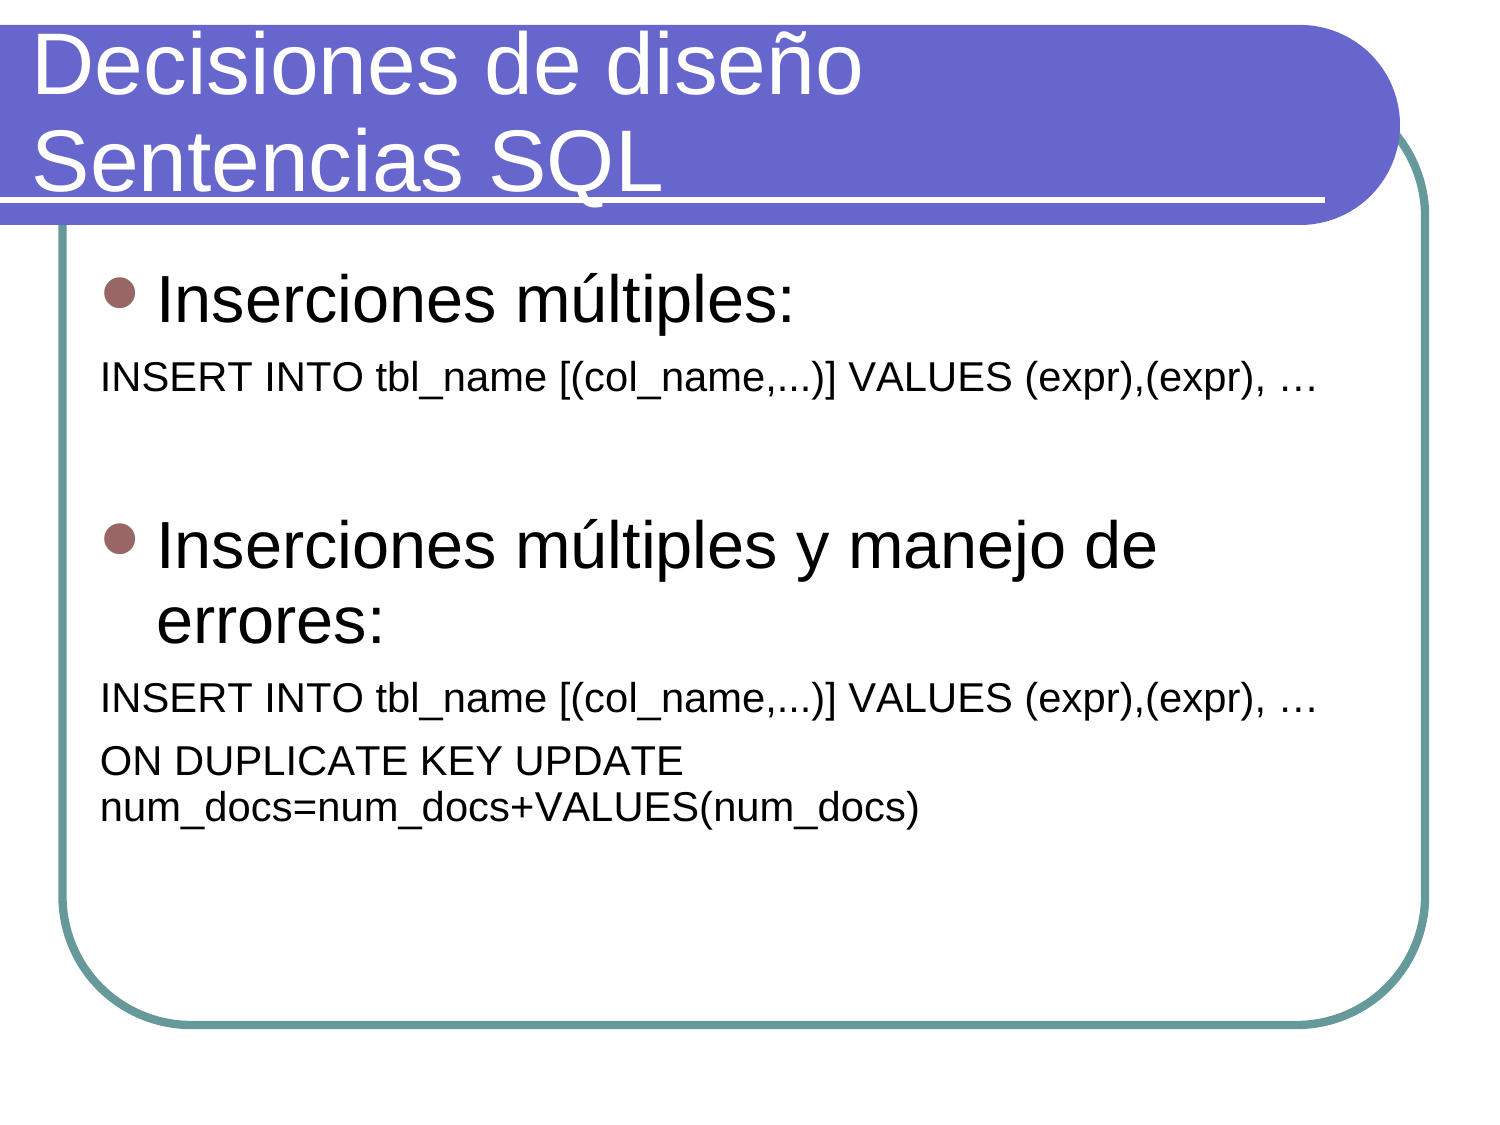

# Decisiones de diseño Sentencias SQL
Inserciones múltiples:
INSERT INTO tbl_name [(col_name,...)] VALUES (expr),(expr), …
Inserciones múltiples y manejo de errores:
INSERT INTO tbl_name [(col_name,...)] VALUES (expr),(expr), …
ON DUPLICATE KEY UPDATE num_docs=num_docs+VALUES(num_docs)